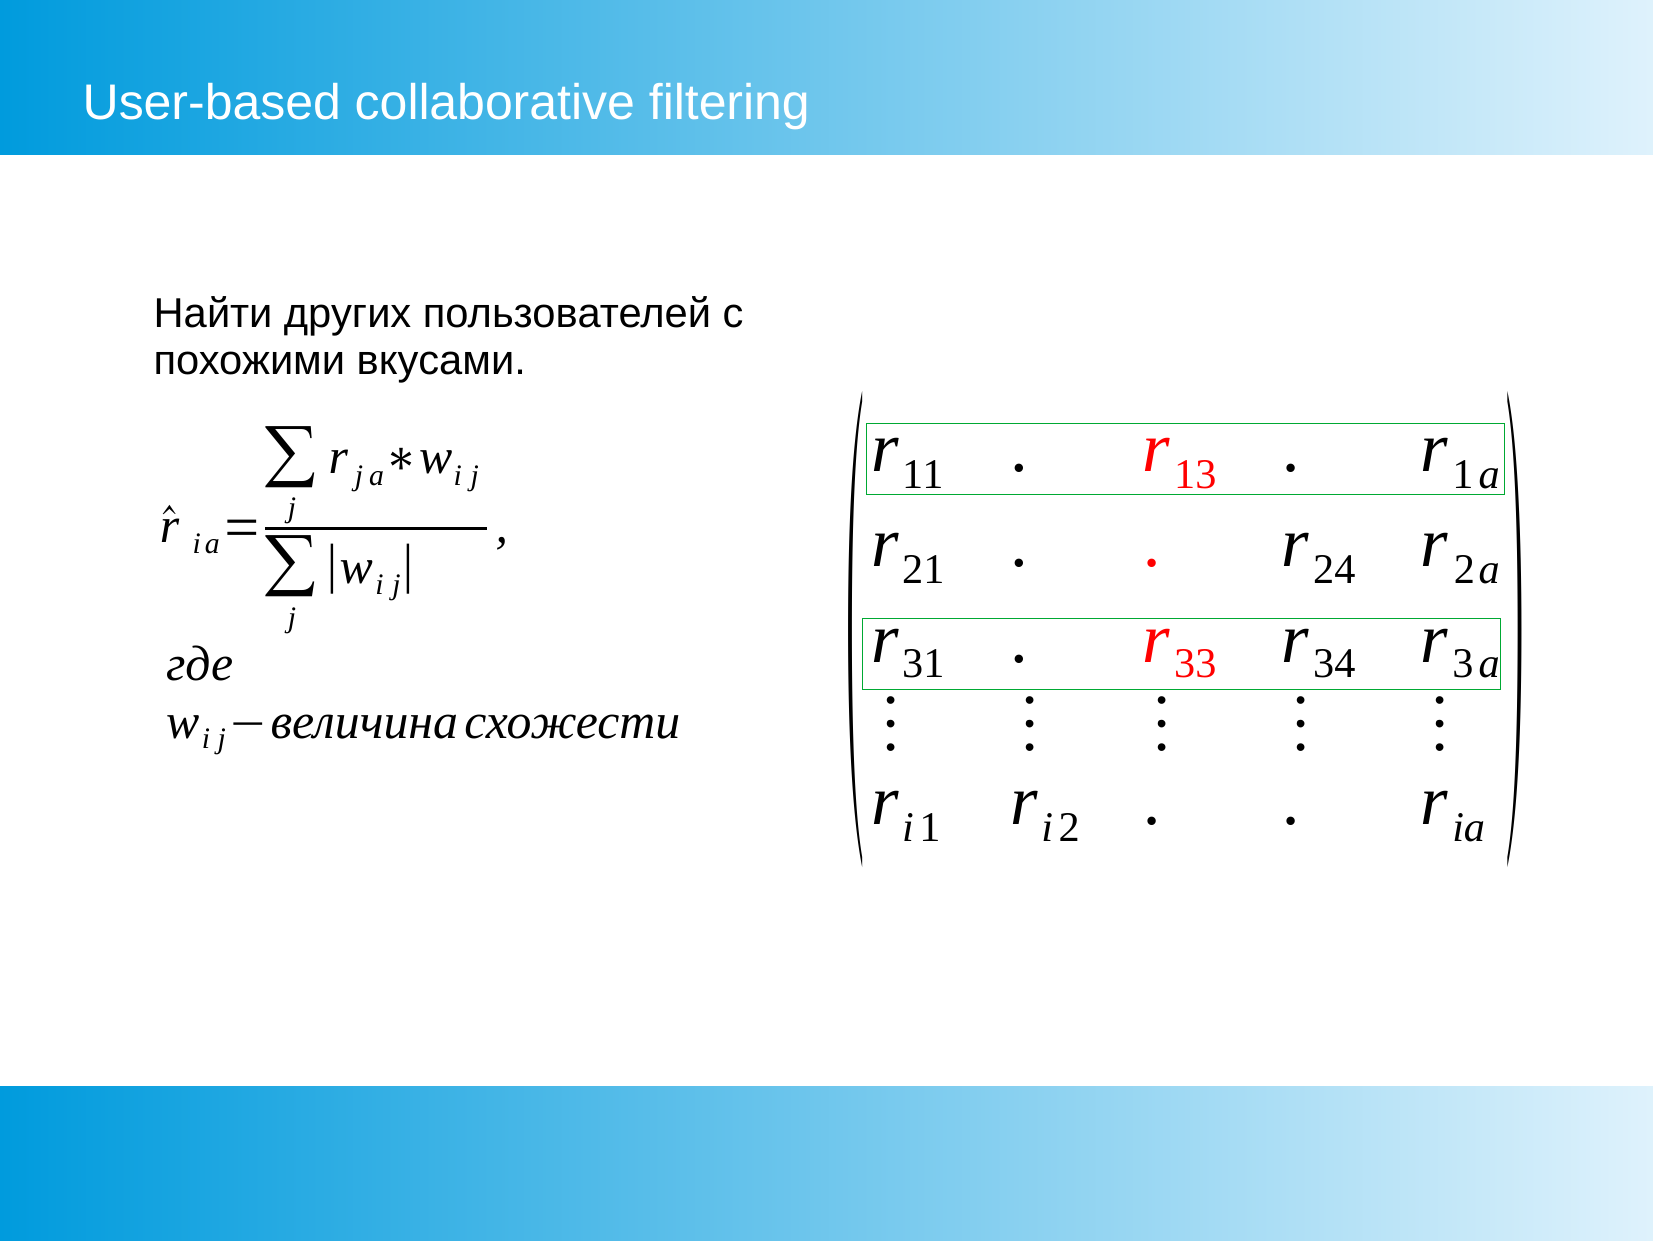

# User-based collaborative filtering
Найти других пользователей с похожими вкусами.